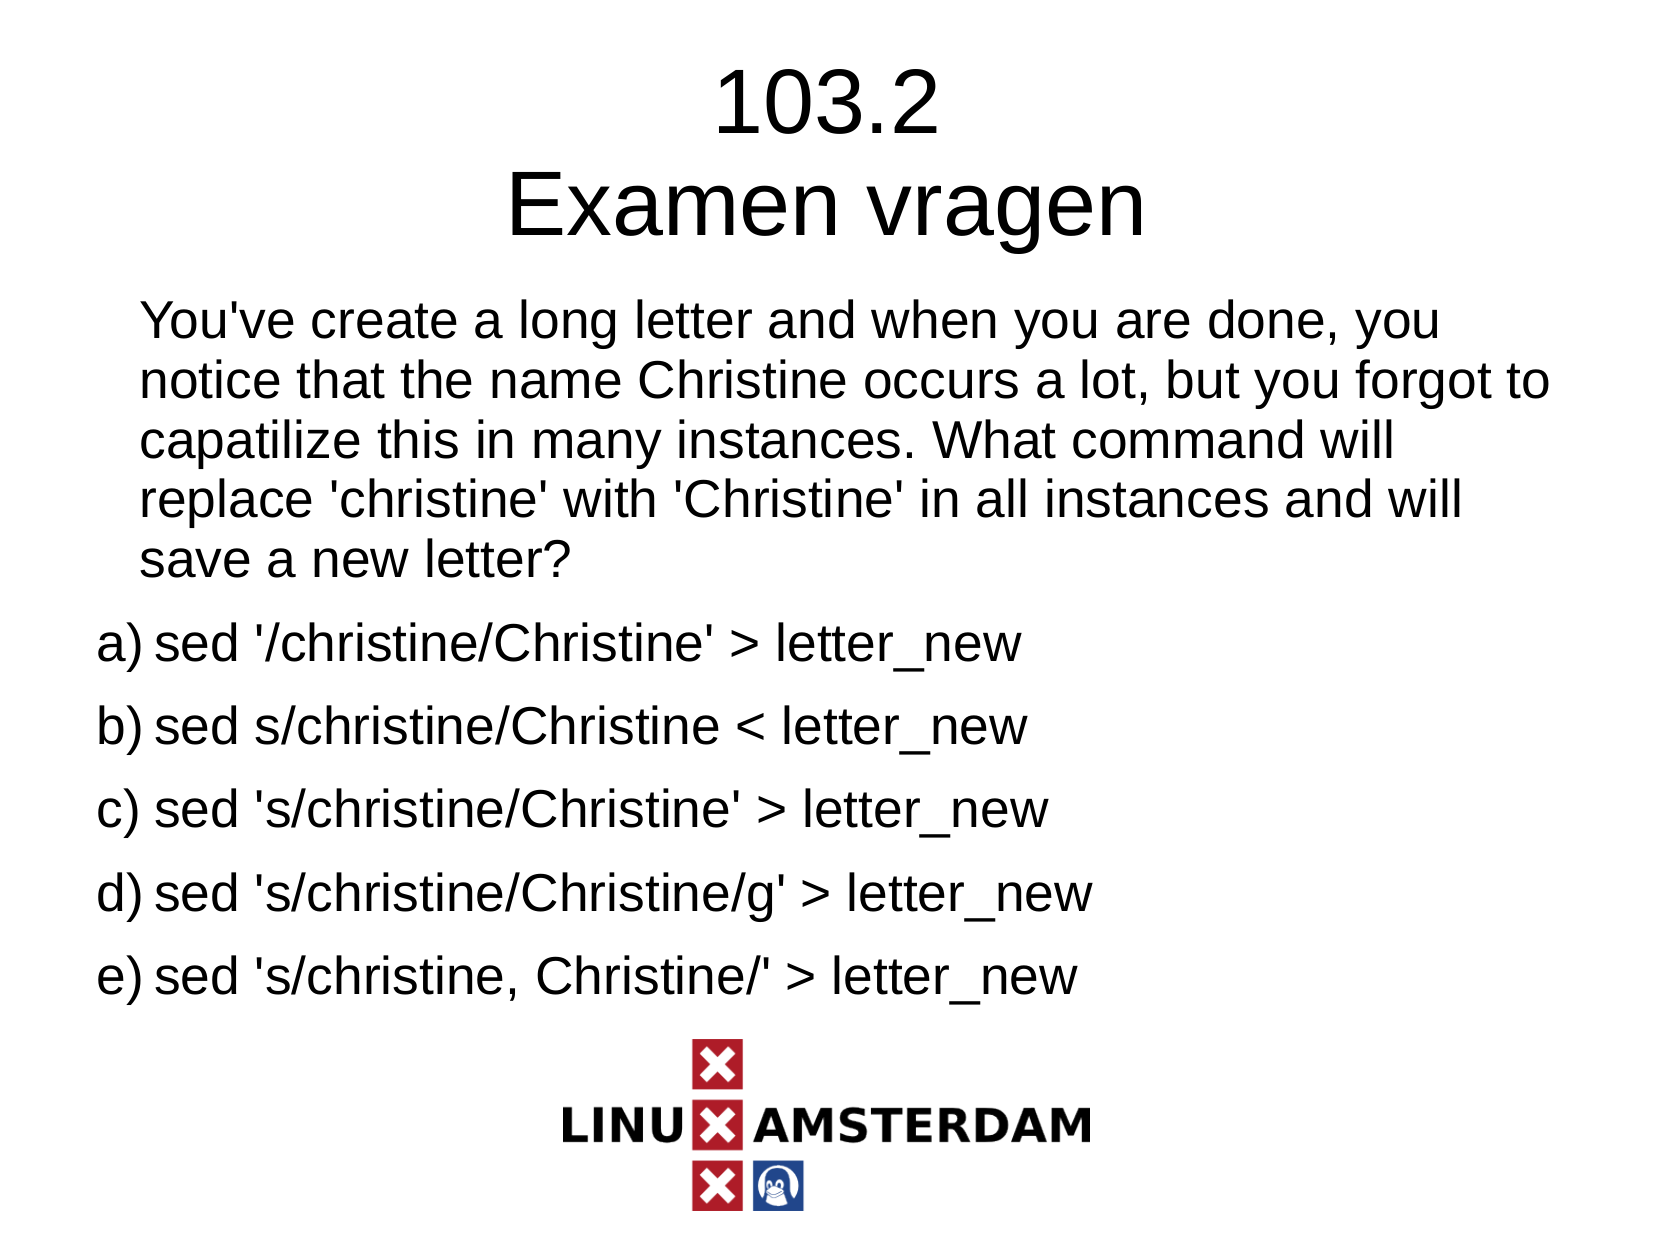

# 103.2 Examen vragen
You've create a long letter and when you are done, you notice that the name Christine occurs a lot, but you forgot to capatilize this in many instances. What command will replace 'christine' with 'Christine' in all instances and will save a new letter?
 sed '/christine/Christine' > letter_new
 sed s/christine/Christine < letter_new
 sed 's/christine/Christine' > letter_new
 sed 's/christine/Christine/g' > letter_new
 sed 's/christine, Christine/' > letter_new